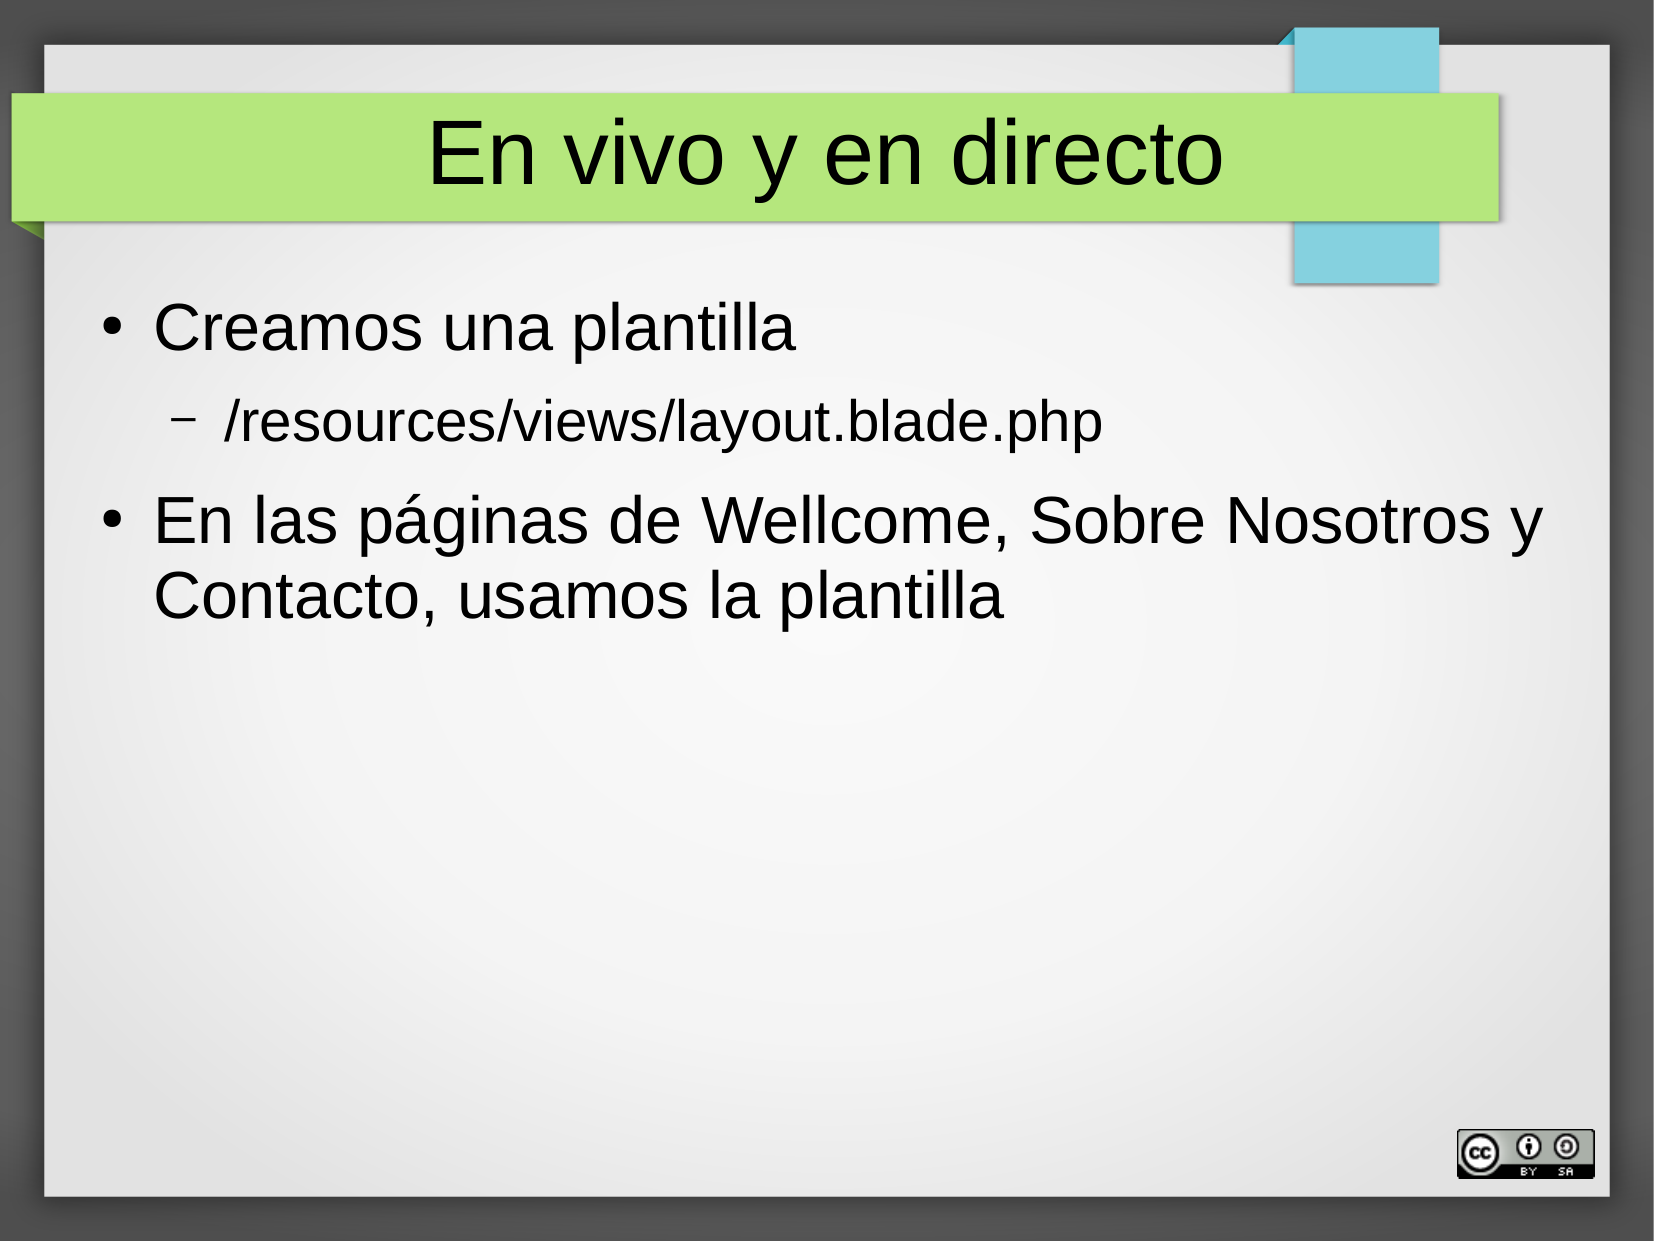

# En vivo y en directo
Creamos una plantilla
/resources/views/layout.blade.php
En las páginas de Wellcome, Sobre Nosotros y Contacto, usamos la plantilla